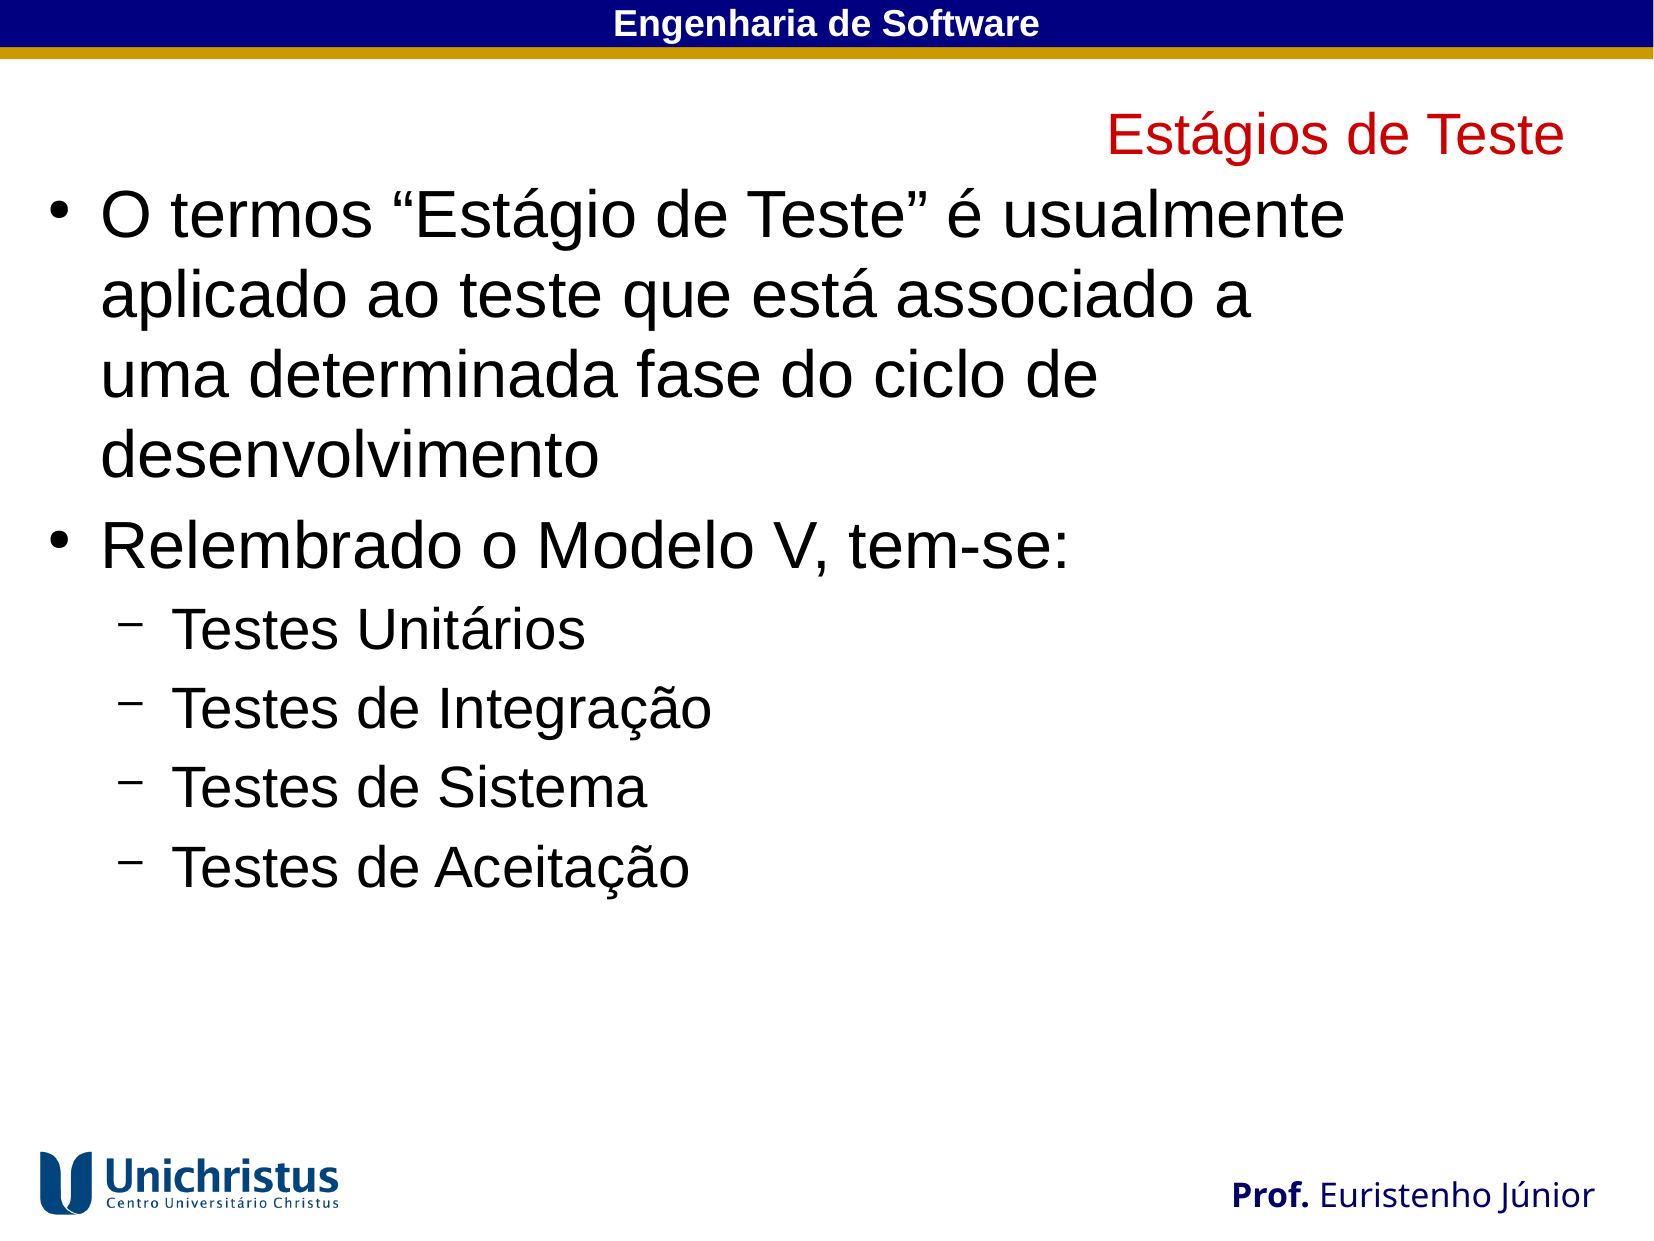

Engenharia de Software
Estágios de Teste
# O termos “Estágio de Teste” é usualmente aplicado ao teste que está associado a uma determinada fase do ciclo de desenvolvimento
Relembrado o Modelo V, tem-se:
Testes Unitários
Testes de Integração
Testes de Sistema
Testes de Aceitação
Prof. Euristenho Júnior